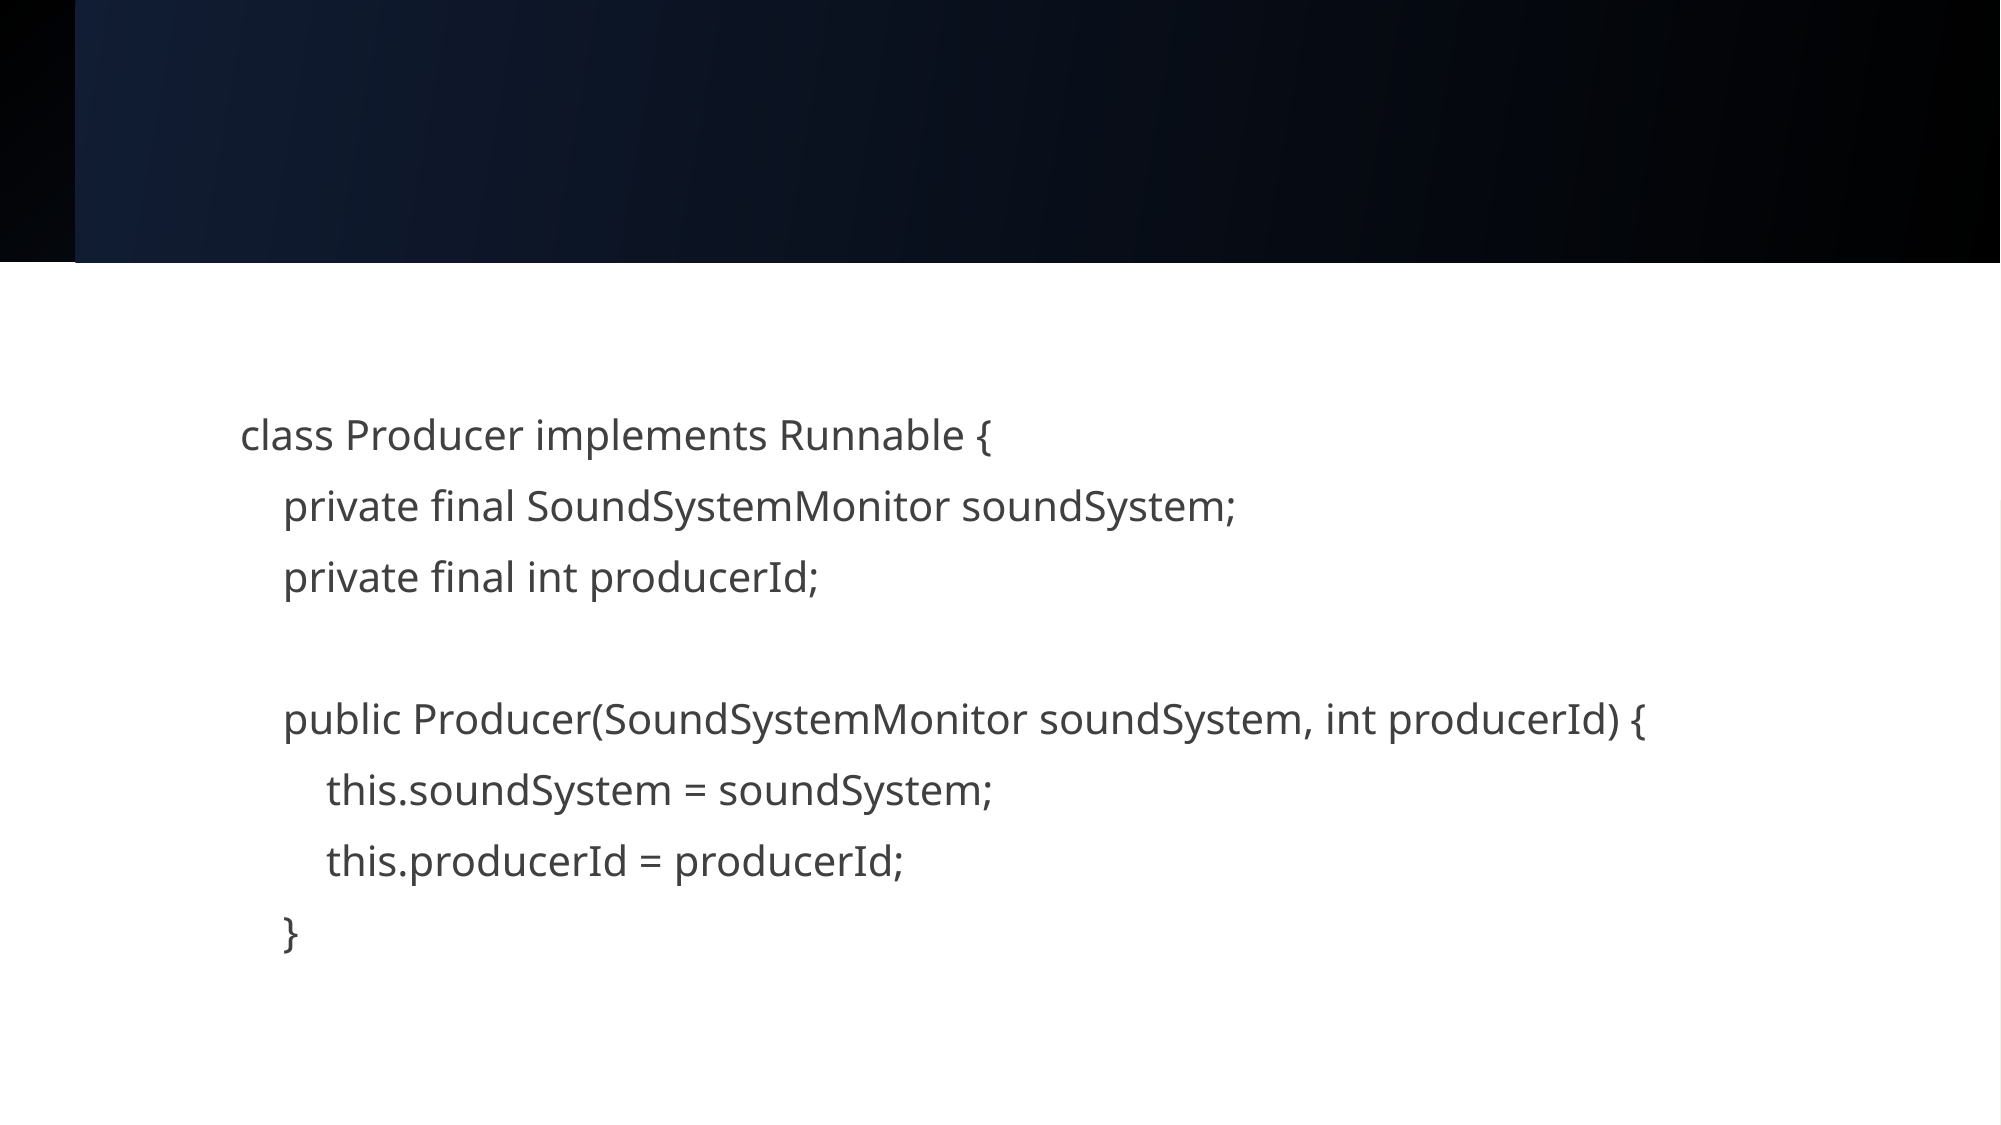

#
class Producer implements Runnable {
 private final SoundSystemMonitor soundSystem;
 private final int producerId;
 public Producer(SoundSystemMonitor soundSystem, int producerId) {
 this.soundSystem = soundSystem;
 this.producerId = producerId;
 }